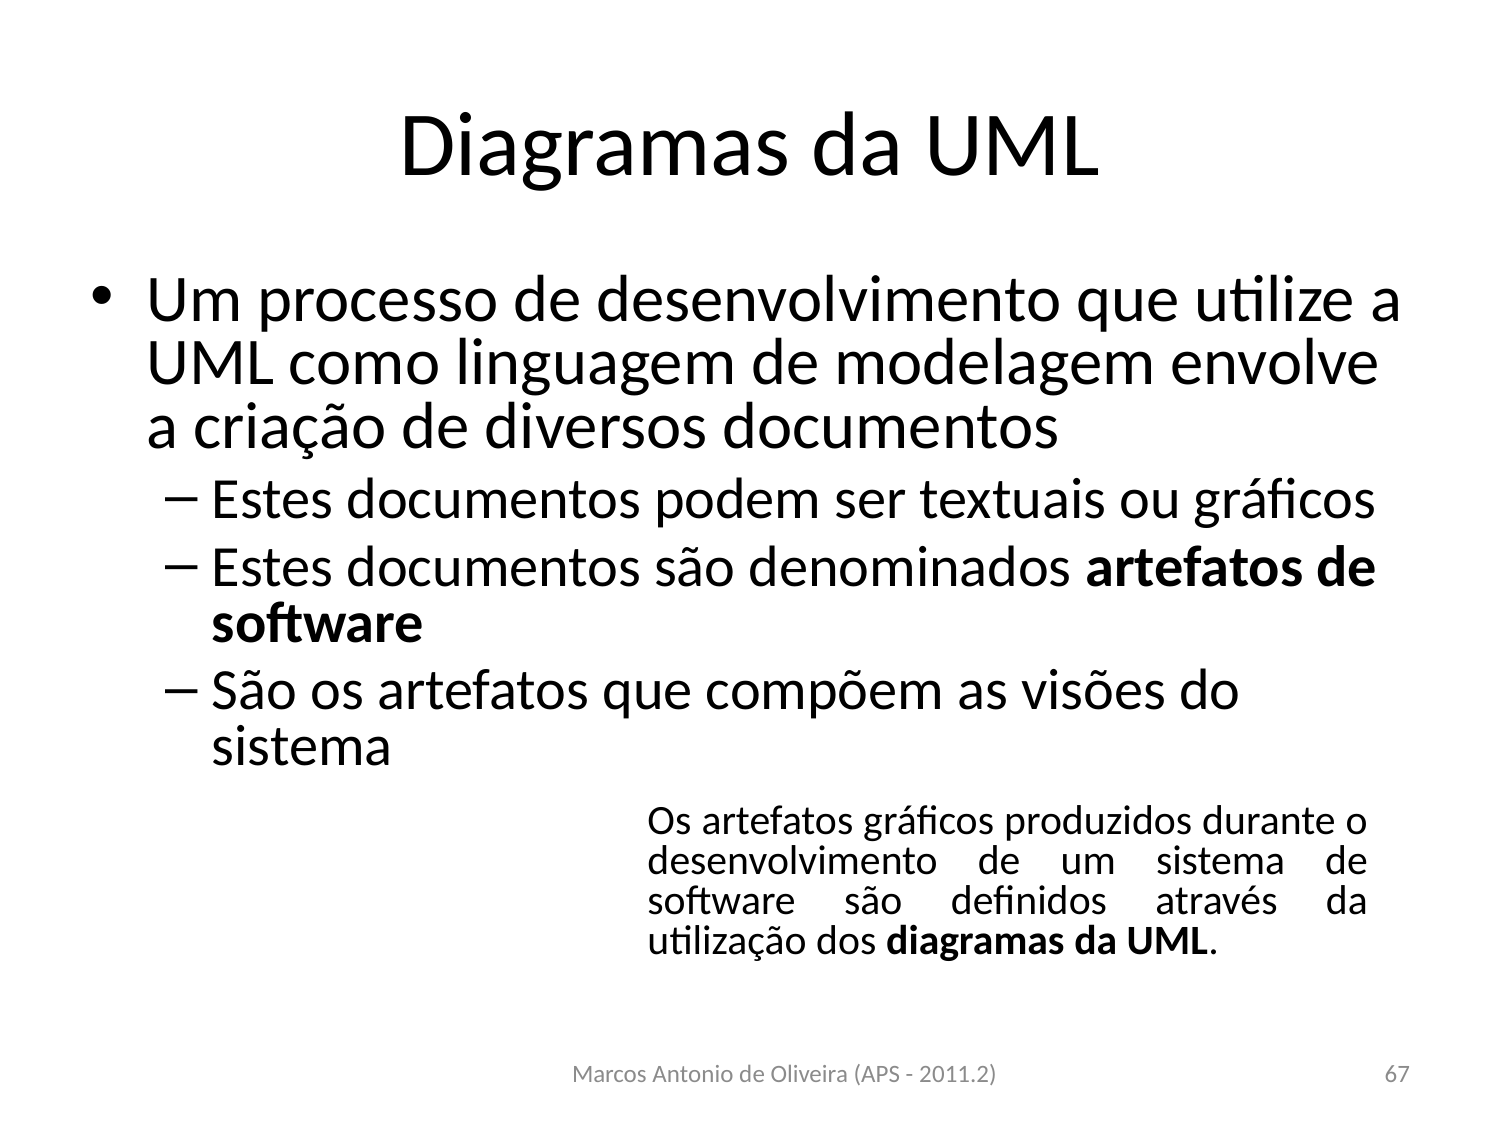

# Diagramas da UML
Um processo de desenvolvimento que utilize a UML como linguagem de modelagem envolve a criação de diversos documentos
Estes documentos podem ser textuais ou gráficos
Estes documentos são denominados artefatos de software
São os artefatos que compõem as visões do sistema
Os artefatos gráficos produzidos durante o desenvolvimento de um sistema de software são definidos através da utilização dos diagramas da UML.
Marcos Antonio de Oliveira (APS - 2011.2)